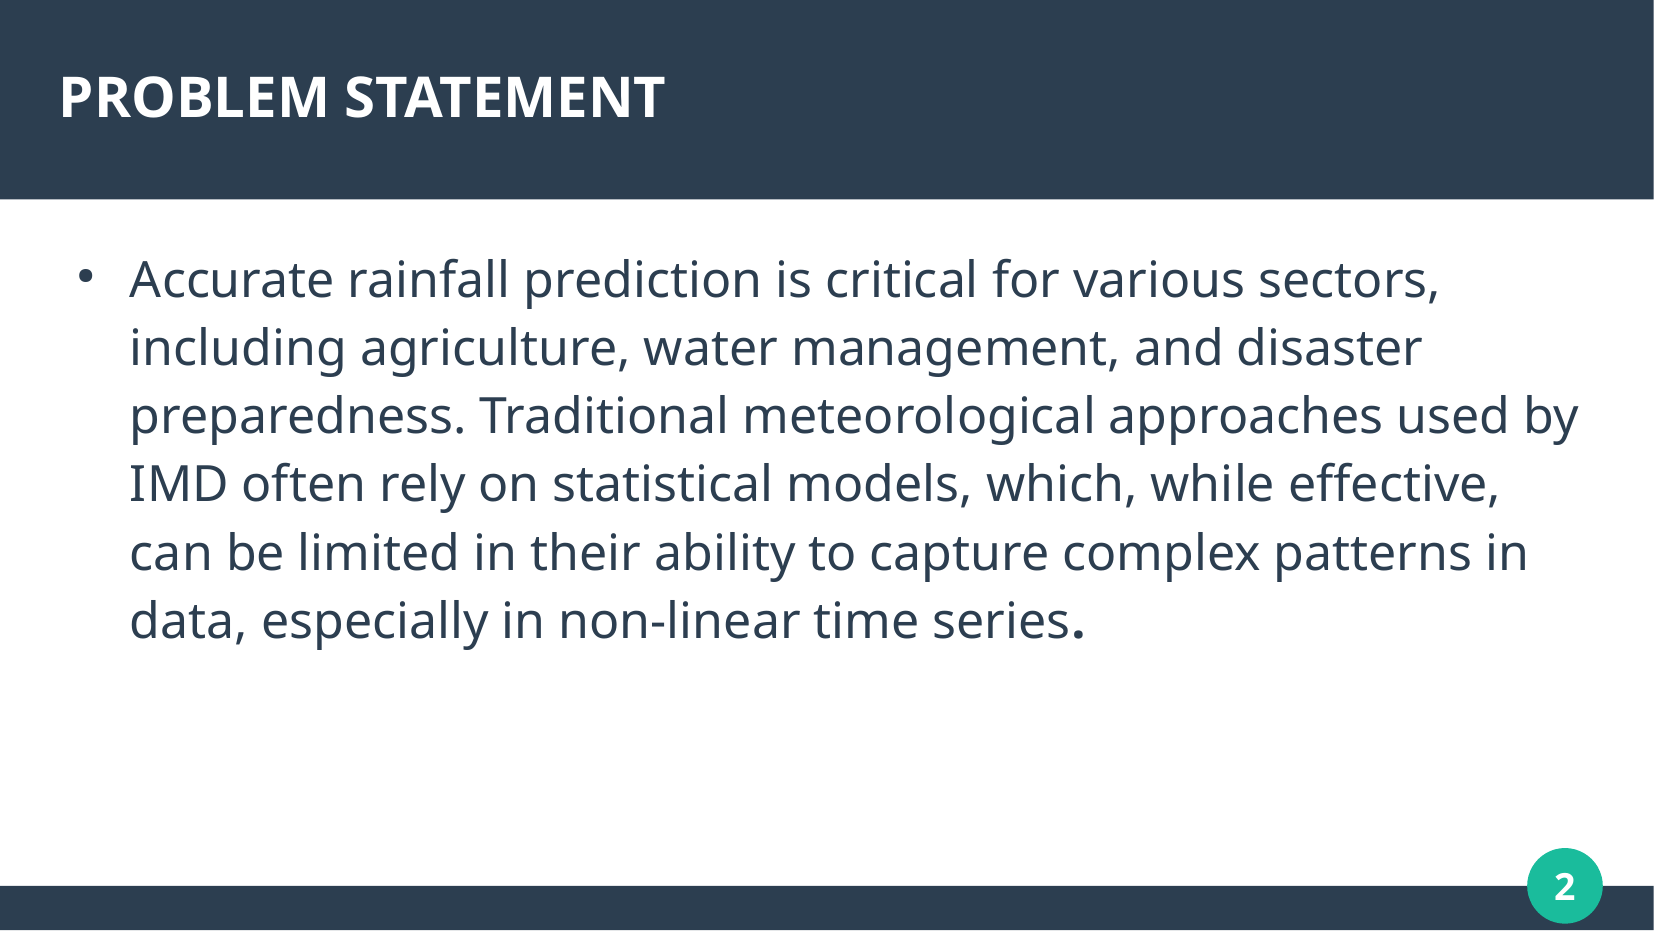

# PROBLEM STATEMENT
Accurate rainfall prediction is critical for various sectors, including agriculture, water management, and disaster preparedness. Traditional meteorological approaches used by IMD often rely on statistical models, which, while effective, can be limited in their ability to capture complex patterns in data, especially in non-linear time series.